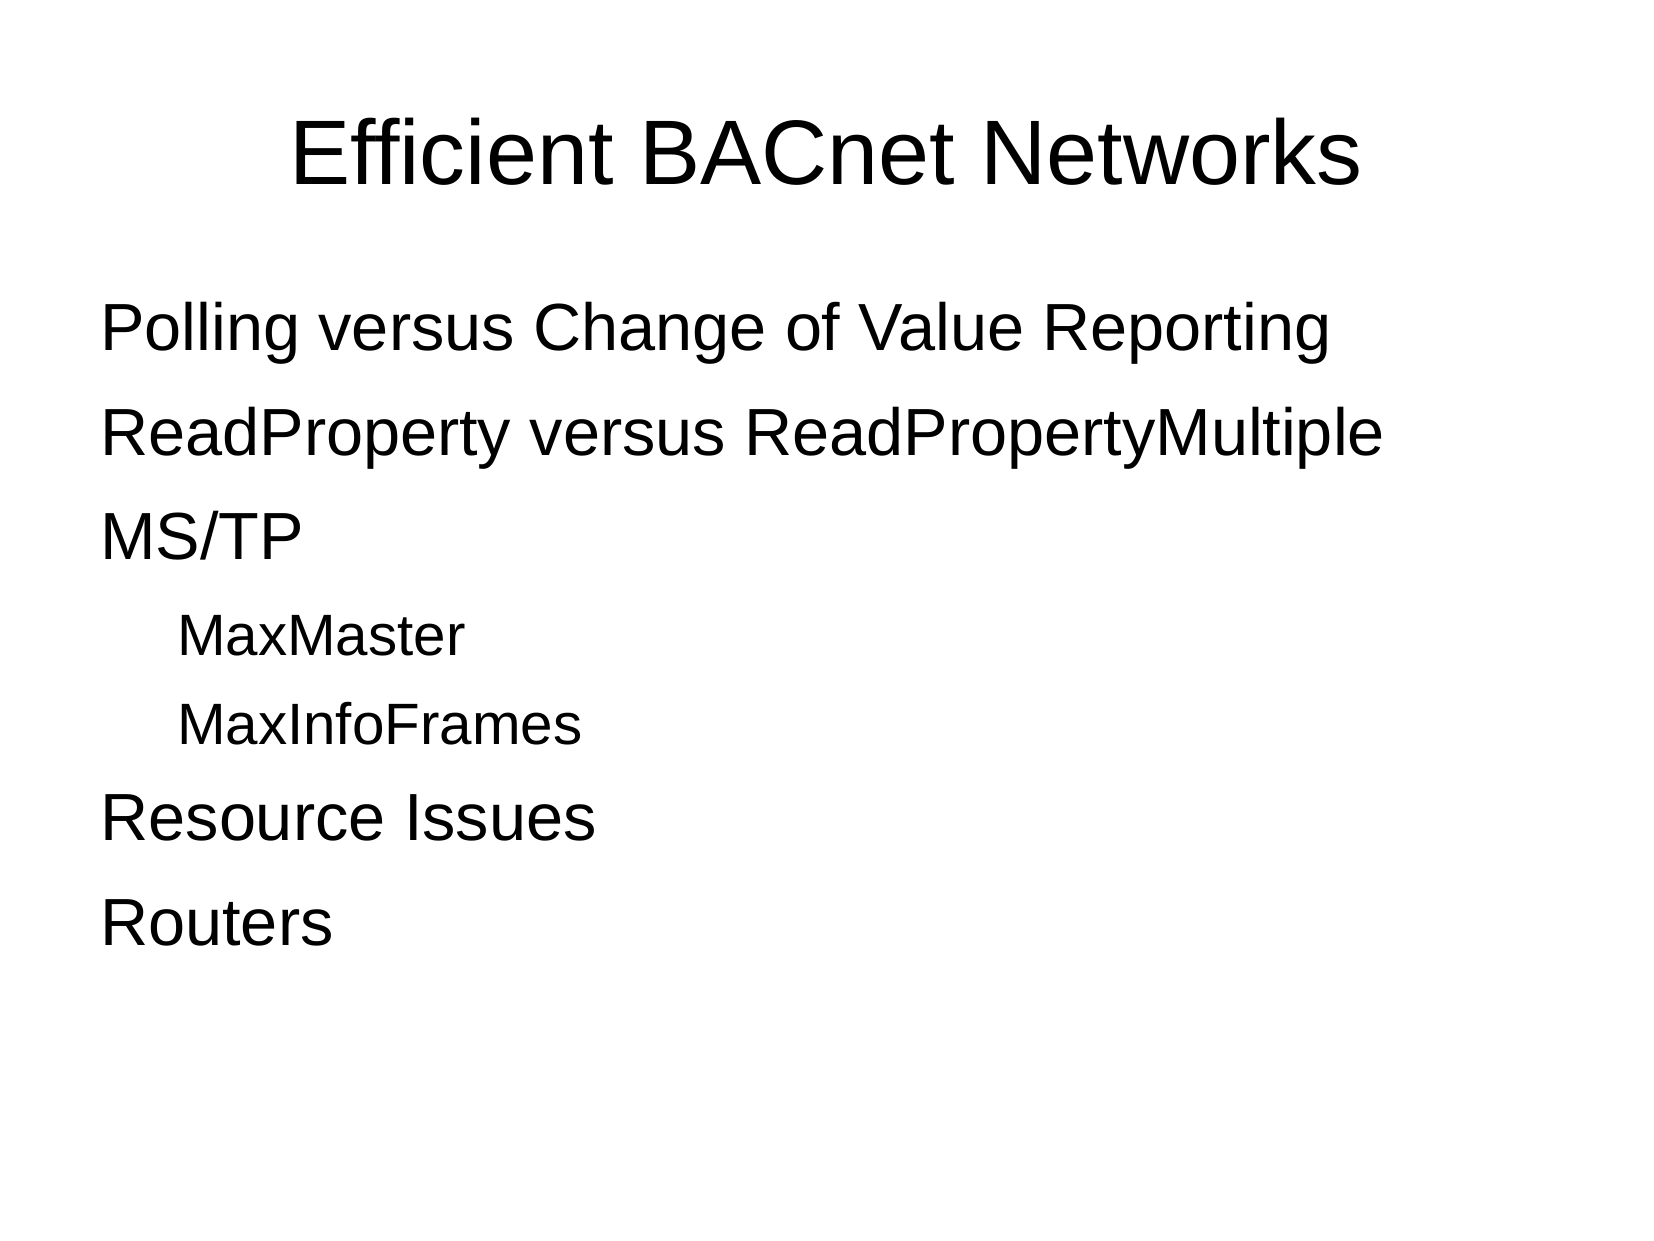

# Efficient BACnet Networks
Polling versus Change of Value Reporting
ReadProperty versus ReadPropertyMultiple
MS/TP
MaxMaster
MaxInfoFrames
Resource Issues
Routers